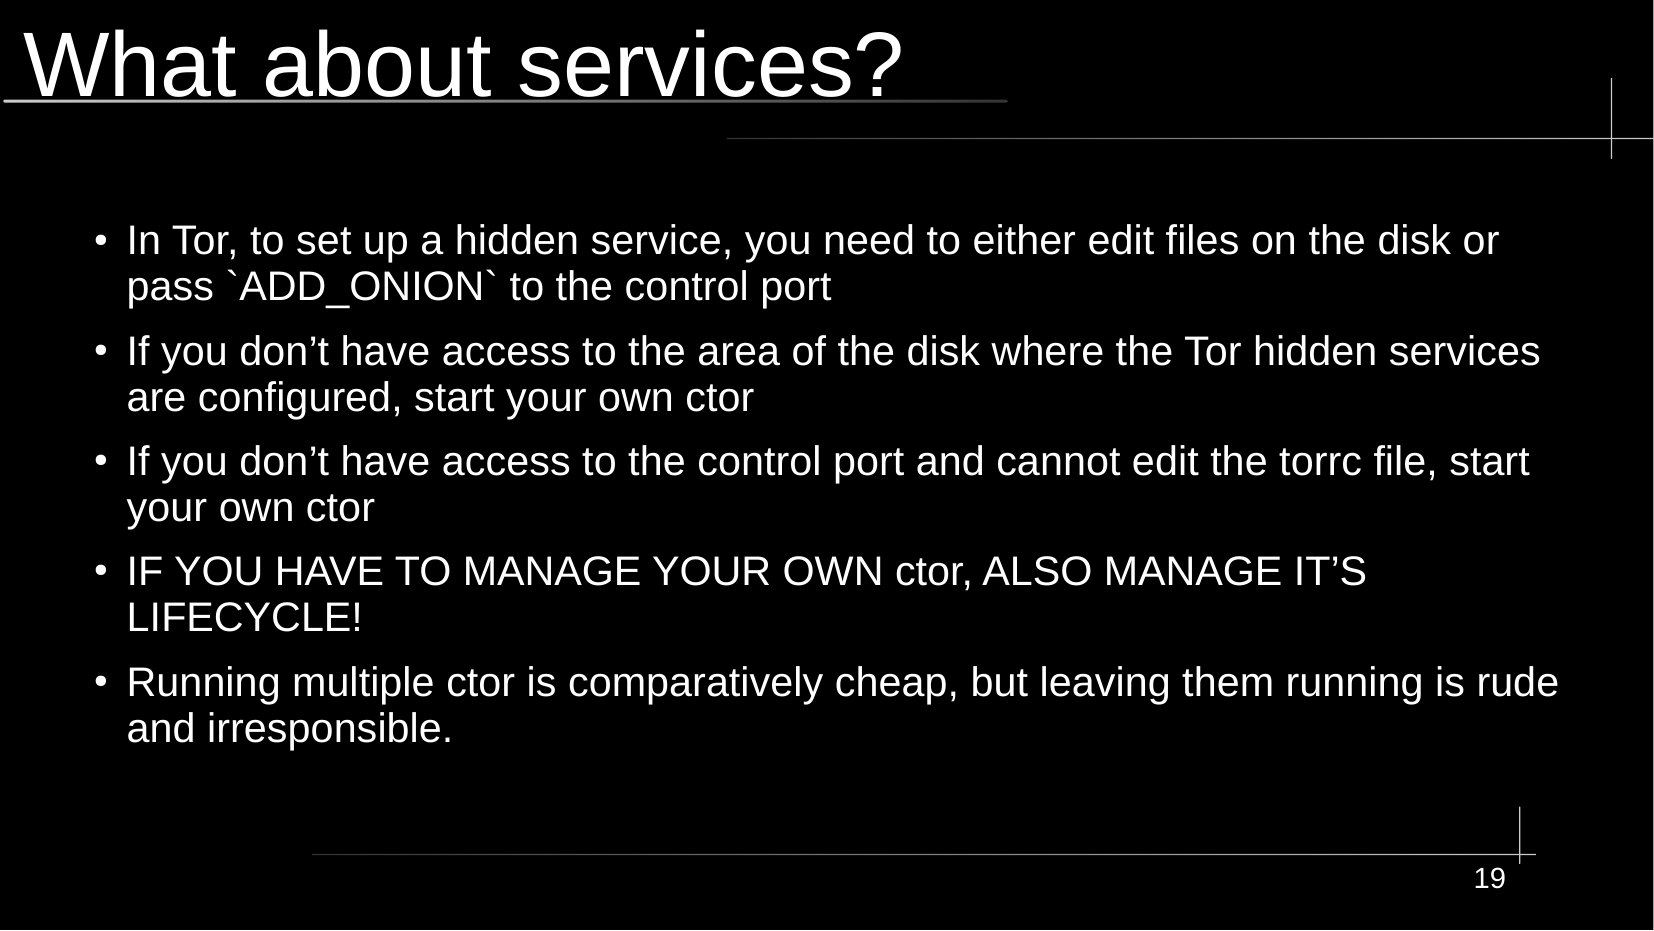

# What about services?
In Tor, to set up a hidden service, you need to either edit files on the disk or pass `ADD_ONION` to the control port
If you don’t have access to the area of the disk where the Tor hidden services are configured, start your own ctor
If you don’t have access to the control port and cannot edit the torrc file, start your own ctor
IF YOU HAVE TO MANAGE YOUR OWN ctor, ALSO MANAGE IT’S LIFECYCLE!
Running multiple ctor is comparatively cheap, but leaving them running is rude and irresponsible.
19